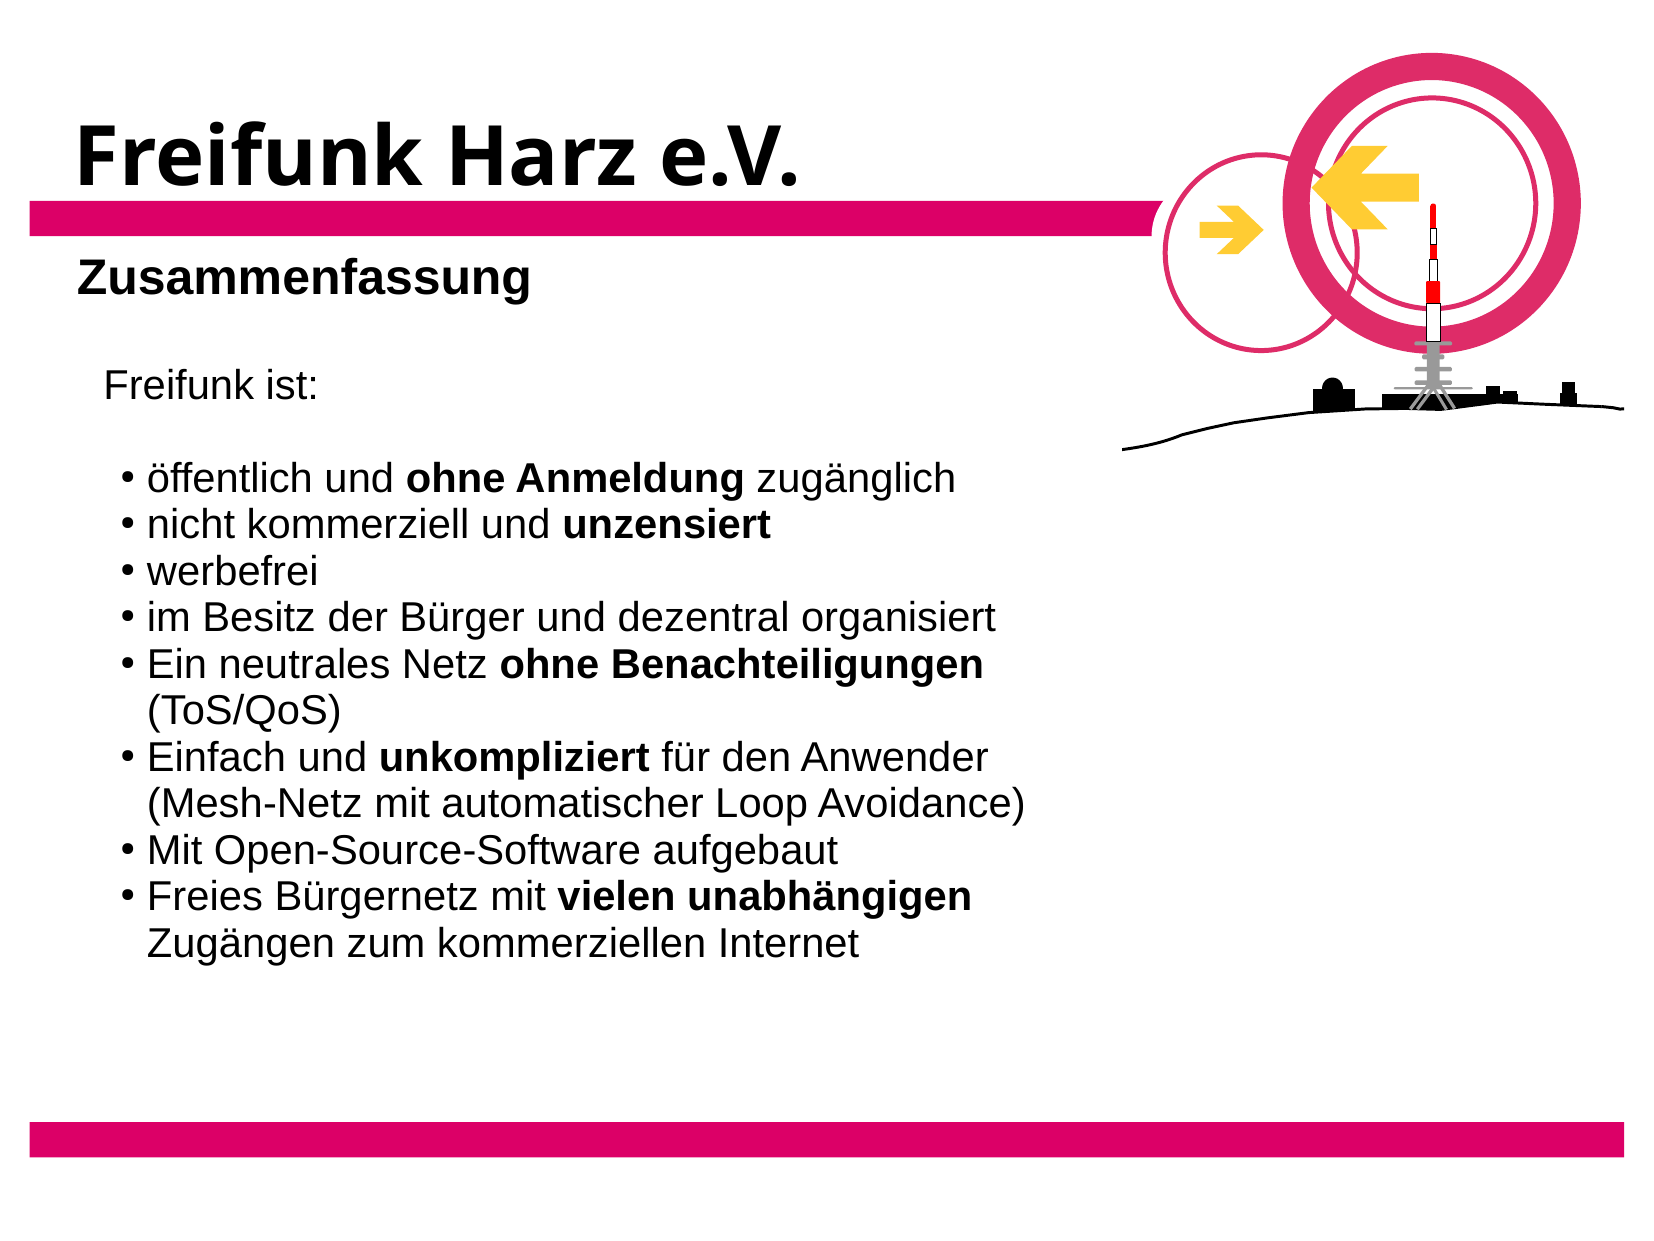

# Zusammenfassung
Freifunk ist:
 öffentlich und ohne Anmeldung zugänglich
 nicht kommerziell und unzensiert
 werbefrei
 im Besitz der Bürger und dezentral organisiert
 Ein neutrales Netz ohne Benachteiligungen
 (ToS/QoS)
 Einfach und unkompliziert für den Anwender
 (Mesh-Netz mit automatischer Loop Avoidance)
 Mit Open-Source-Software aufgebaut
 Freies Bürgernetz mit vielen unabhängigen
 Zugängen zum kommerziellen Internet